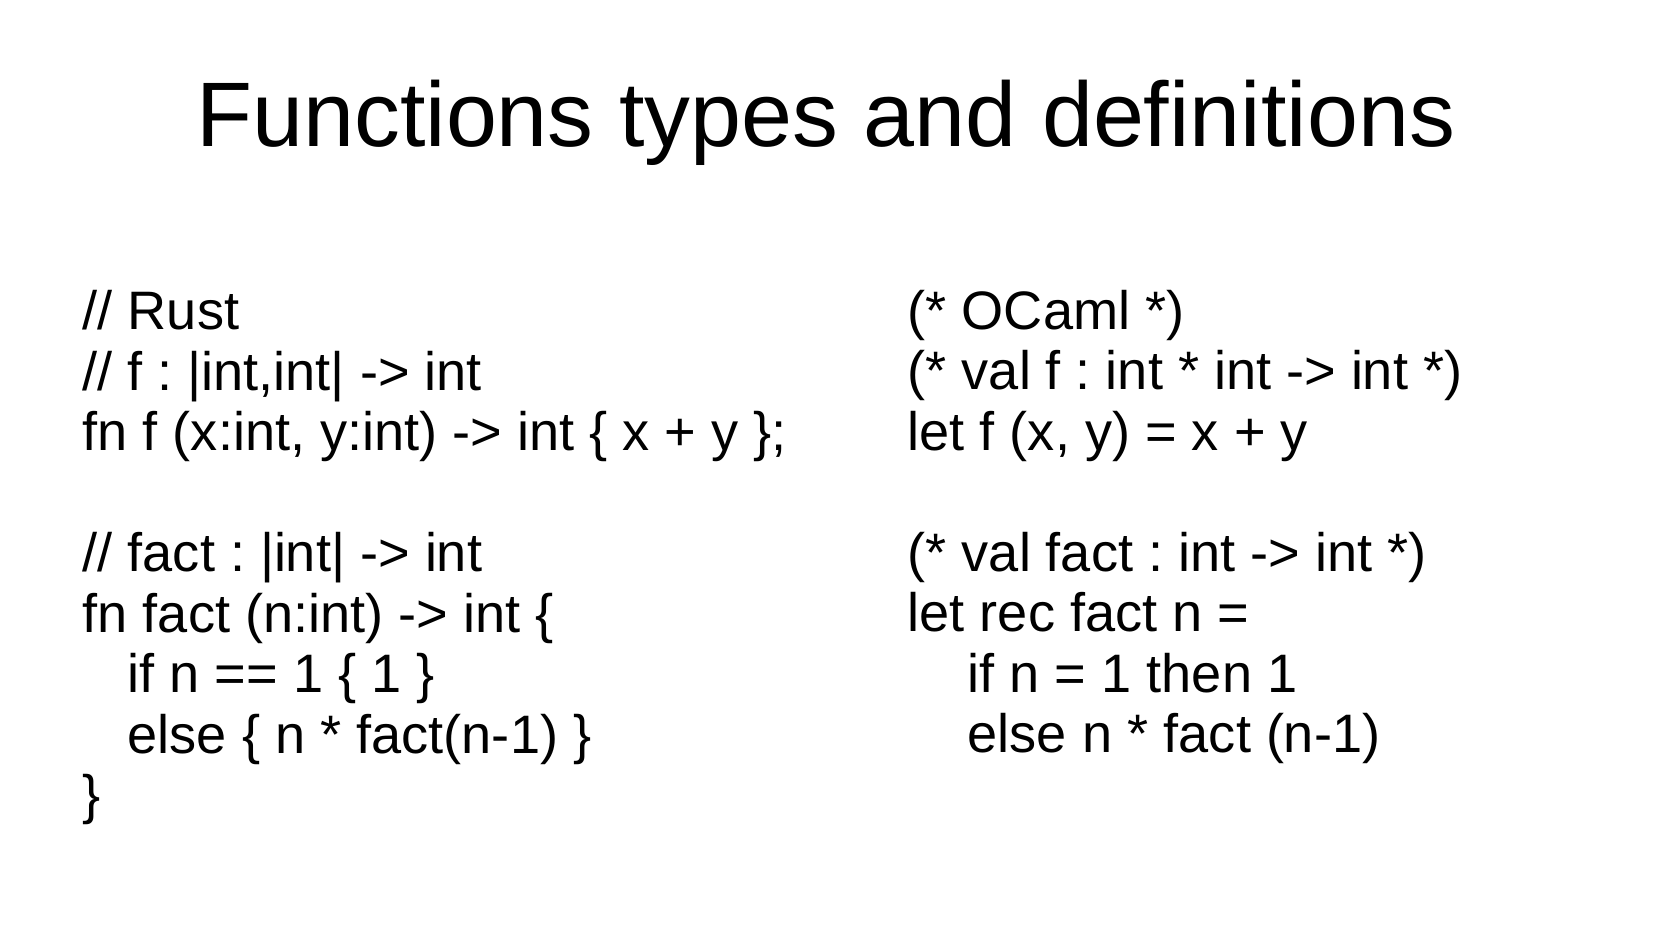

# Functions types and definitions
// Rust
// f : |int,int| -> int
fn f (x:int, y:int) -> int { x + y };
// fact : |int| -> int
fn fact (n:int) -> int {
 if n == 1 { 1 }
 else { n * fact(n-1) }
}
(* OCaml *)
(* val f : int * int -> int *)
let f (x, y) = x + y
(* val fact : int -> int *)
let rec fact n =
 if n = 1 then 1
 else n * fact (n-1)